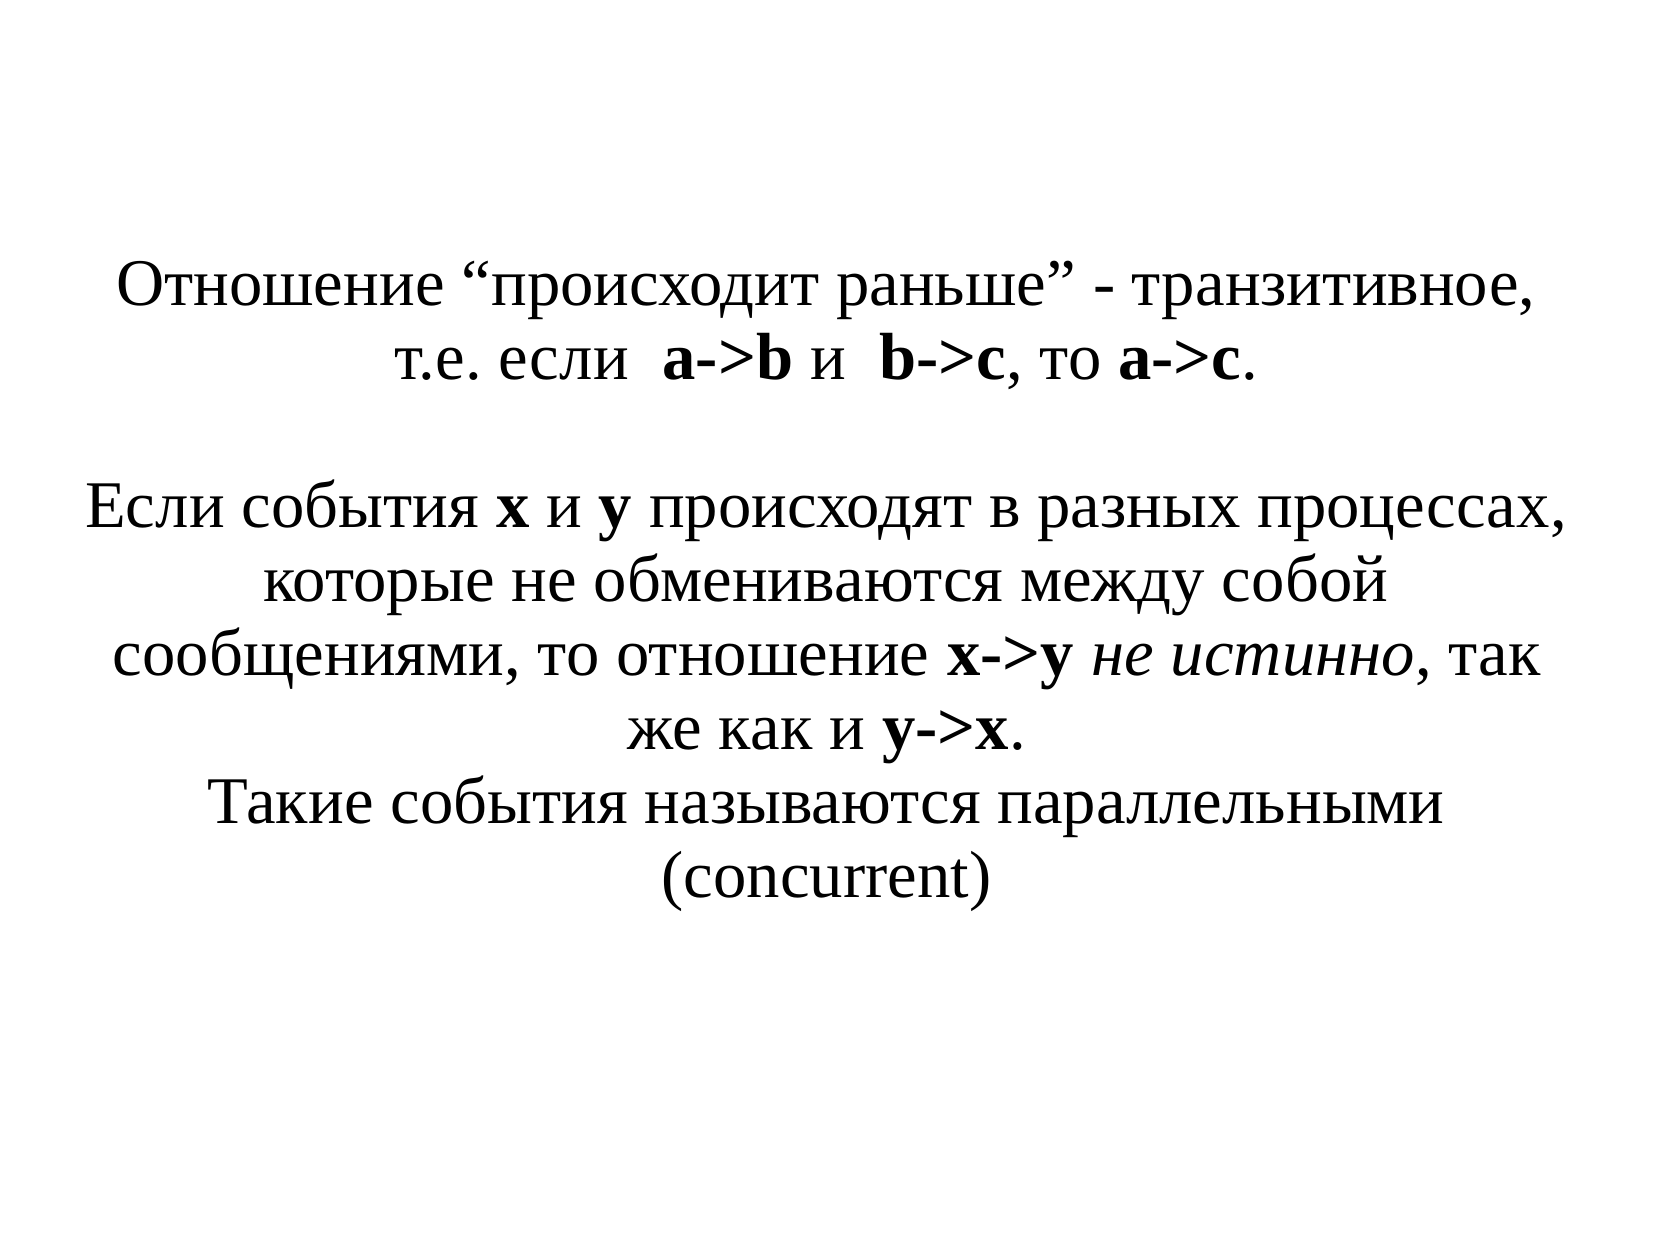

# Отношение “происходит раньше” - транзитивное, т.е. если a->b и b->c, то a->c.
Если события x и y происходят в разных процессах, которые не обмениваются между собой сообщениями, то отношение x->y не истинно, так же как и y->x.
Такие события называются параллельными (concurrent)